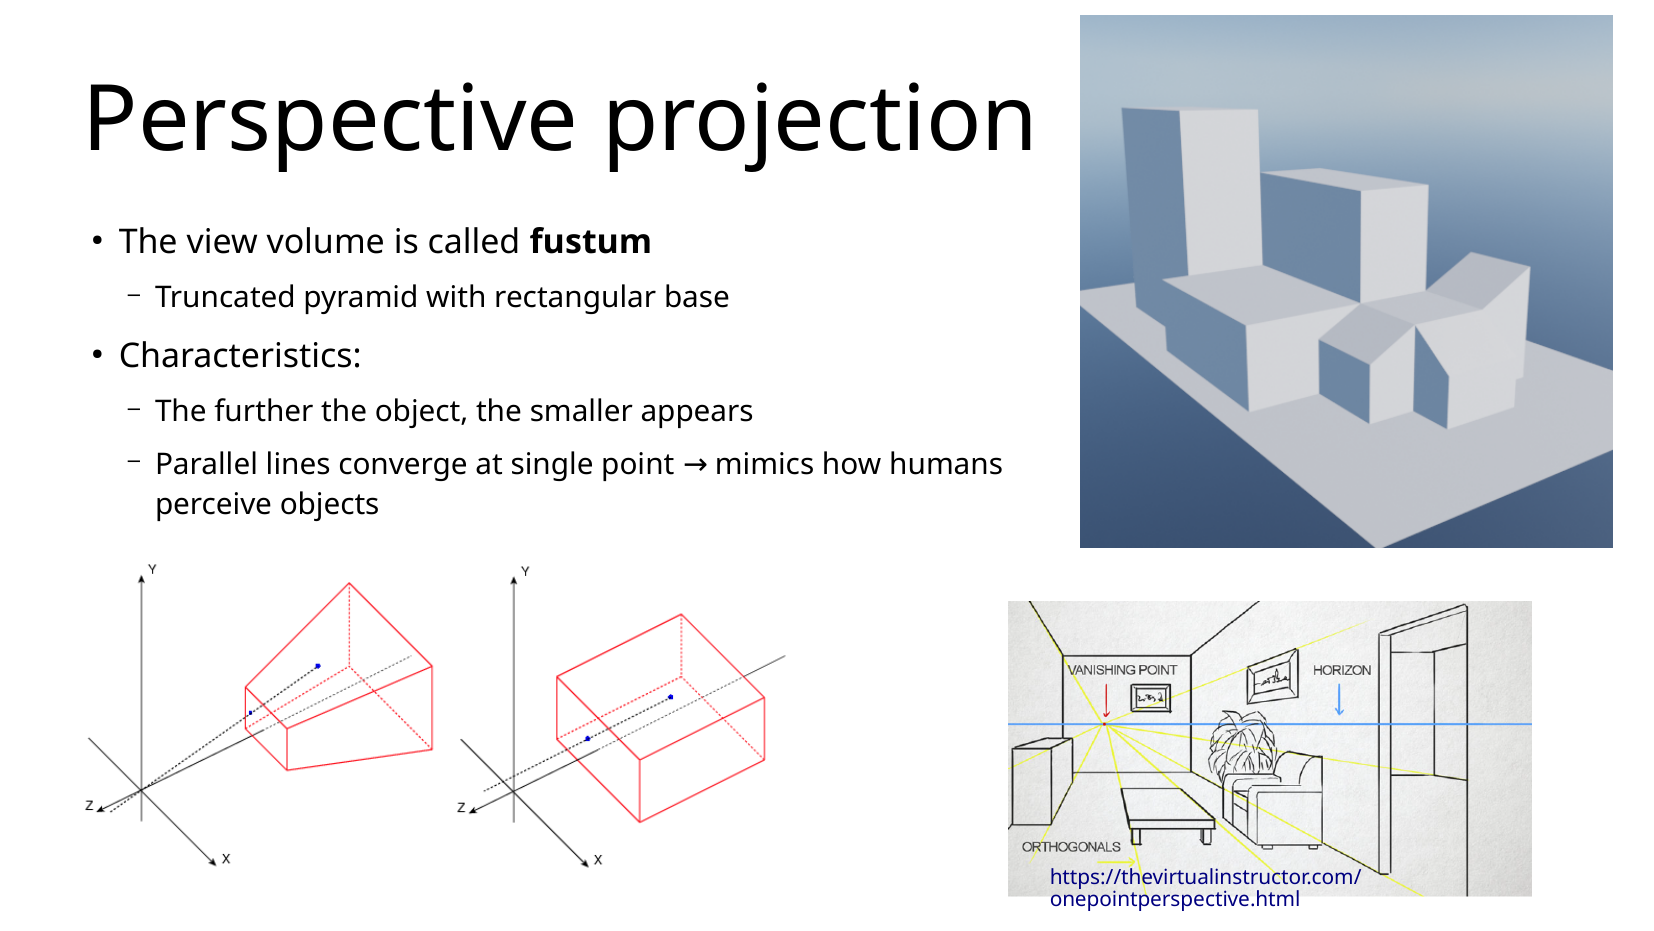

# Perspective projection
The view volume is called fustum
Truncated pyramid with rectangular base
Characteristics:
The further the object, the smaller appears
Parallel lines converge at single point → mimics how humans perceive objects
https://thevirtualinstructor.com/onepointperspective.html